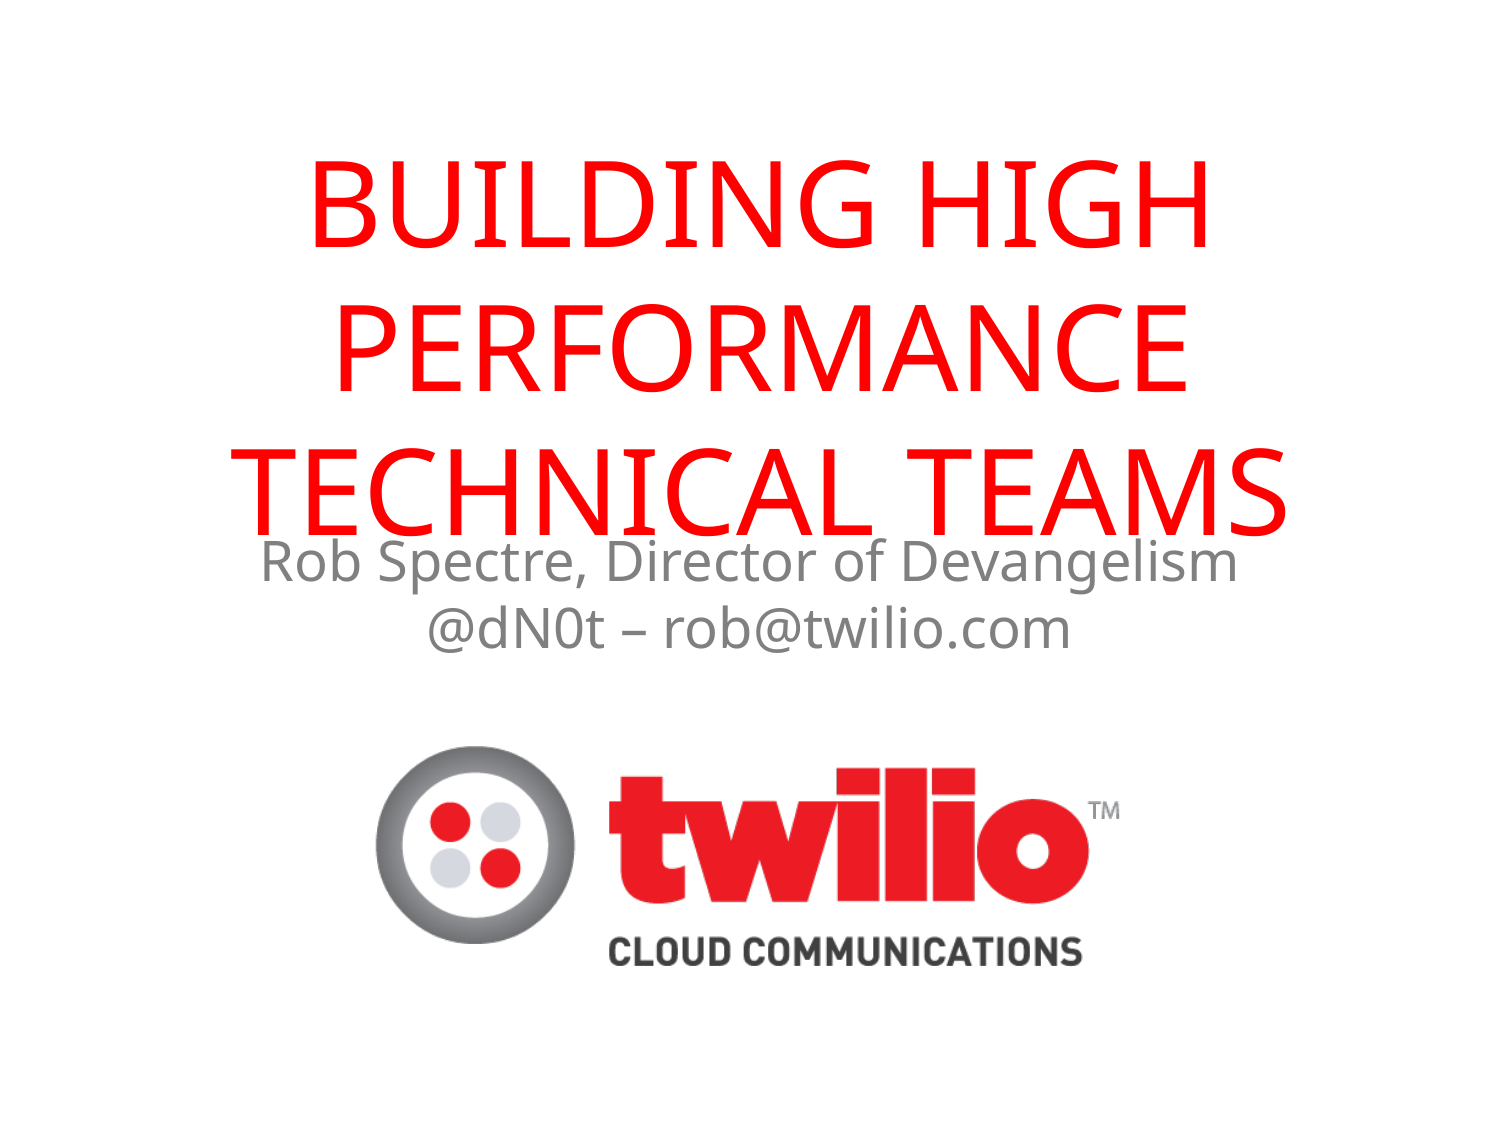

# BUILDING HIGH PERFORMANCE TECHNICAL TEAMS
Rob Spectre, Director of Devangelism
@dN0t – rob@twilio.com